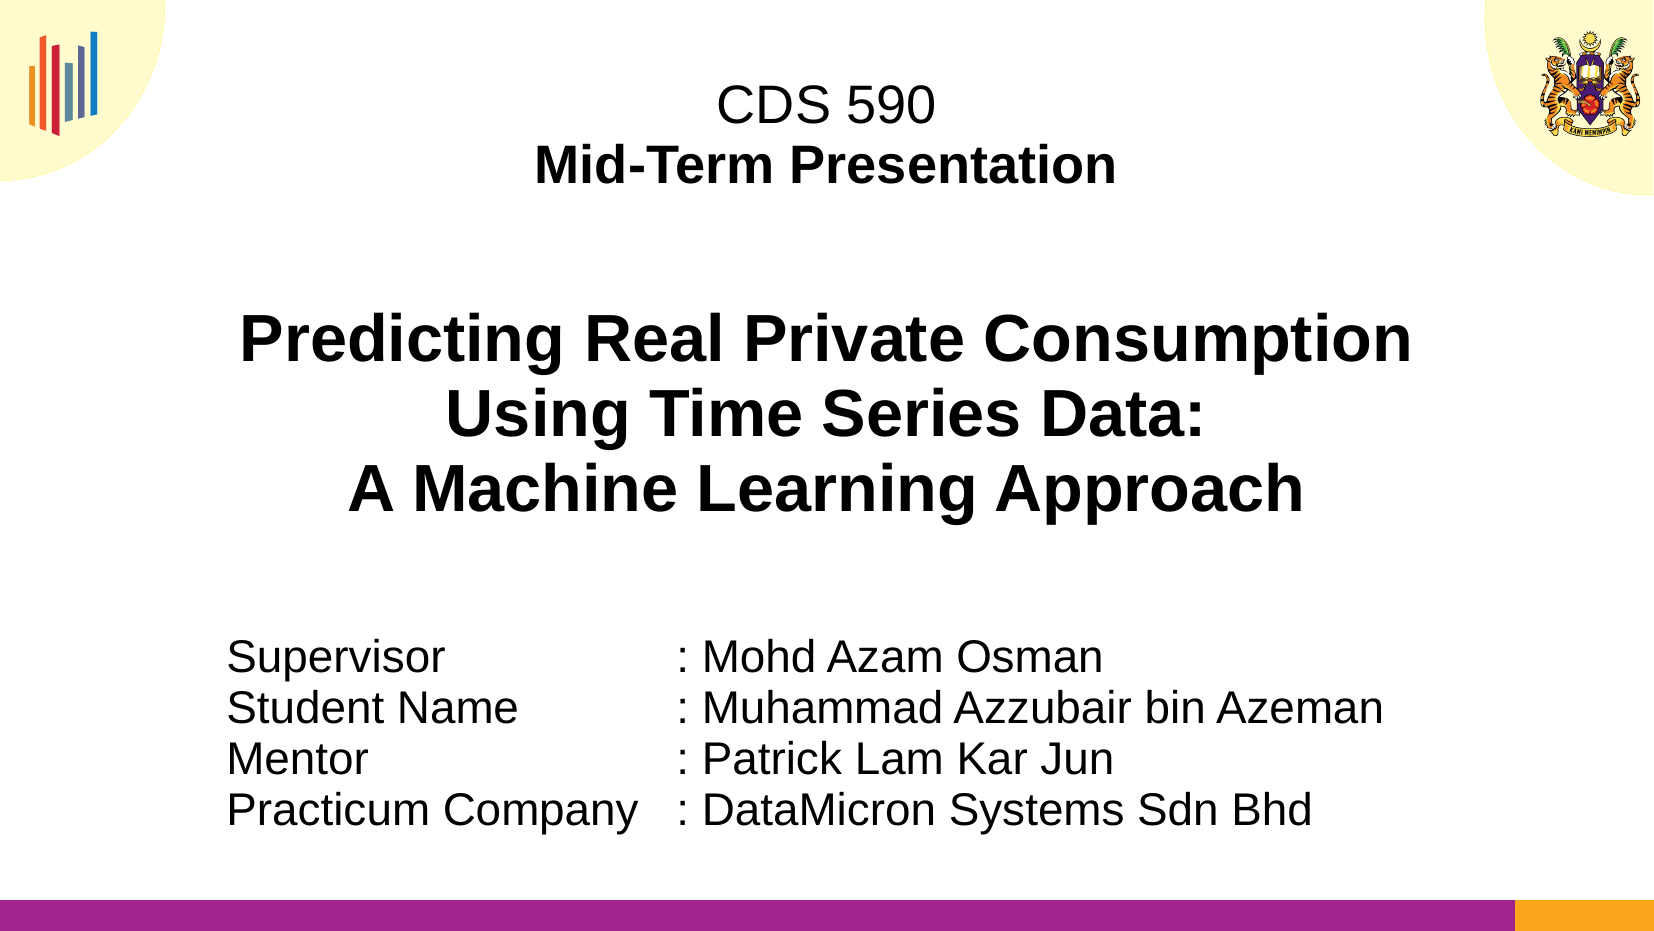

CDS 590
Mid-Term Presentation
# Predicting Real Private Consumption
Using Time Series Data:
A Machine Learning Approach
	Supervisor	 			: Mohd Azam Osman
	Student Name			: Muhammad Azzubair bin Azeman
	Mentor					: Patrick Lam Kar Jun
	Practicum Company	: DataMicron Systems Sdn Bhd